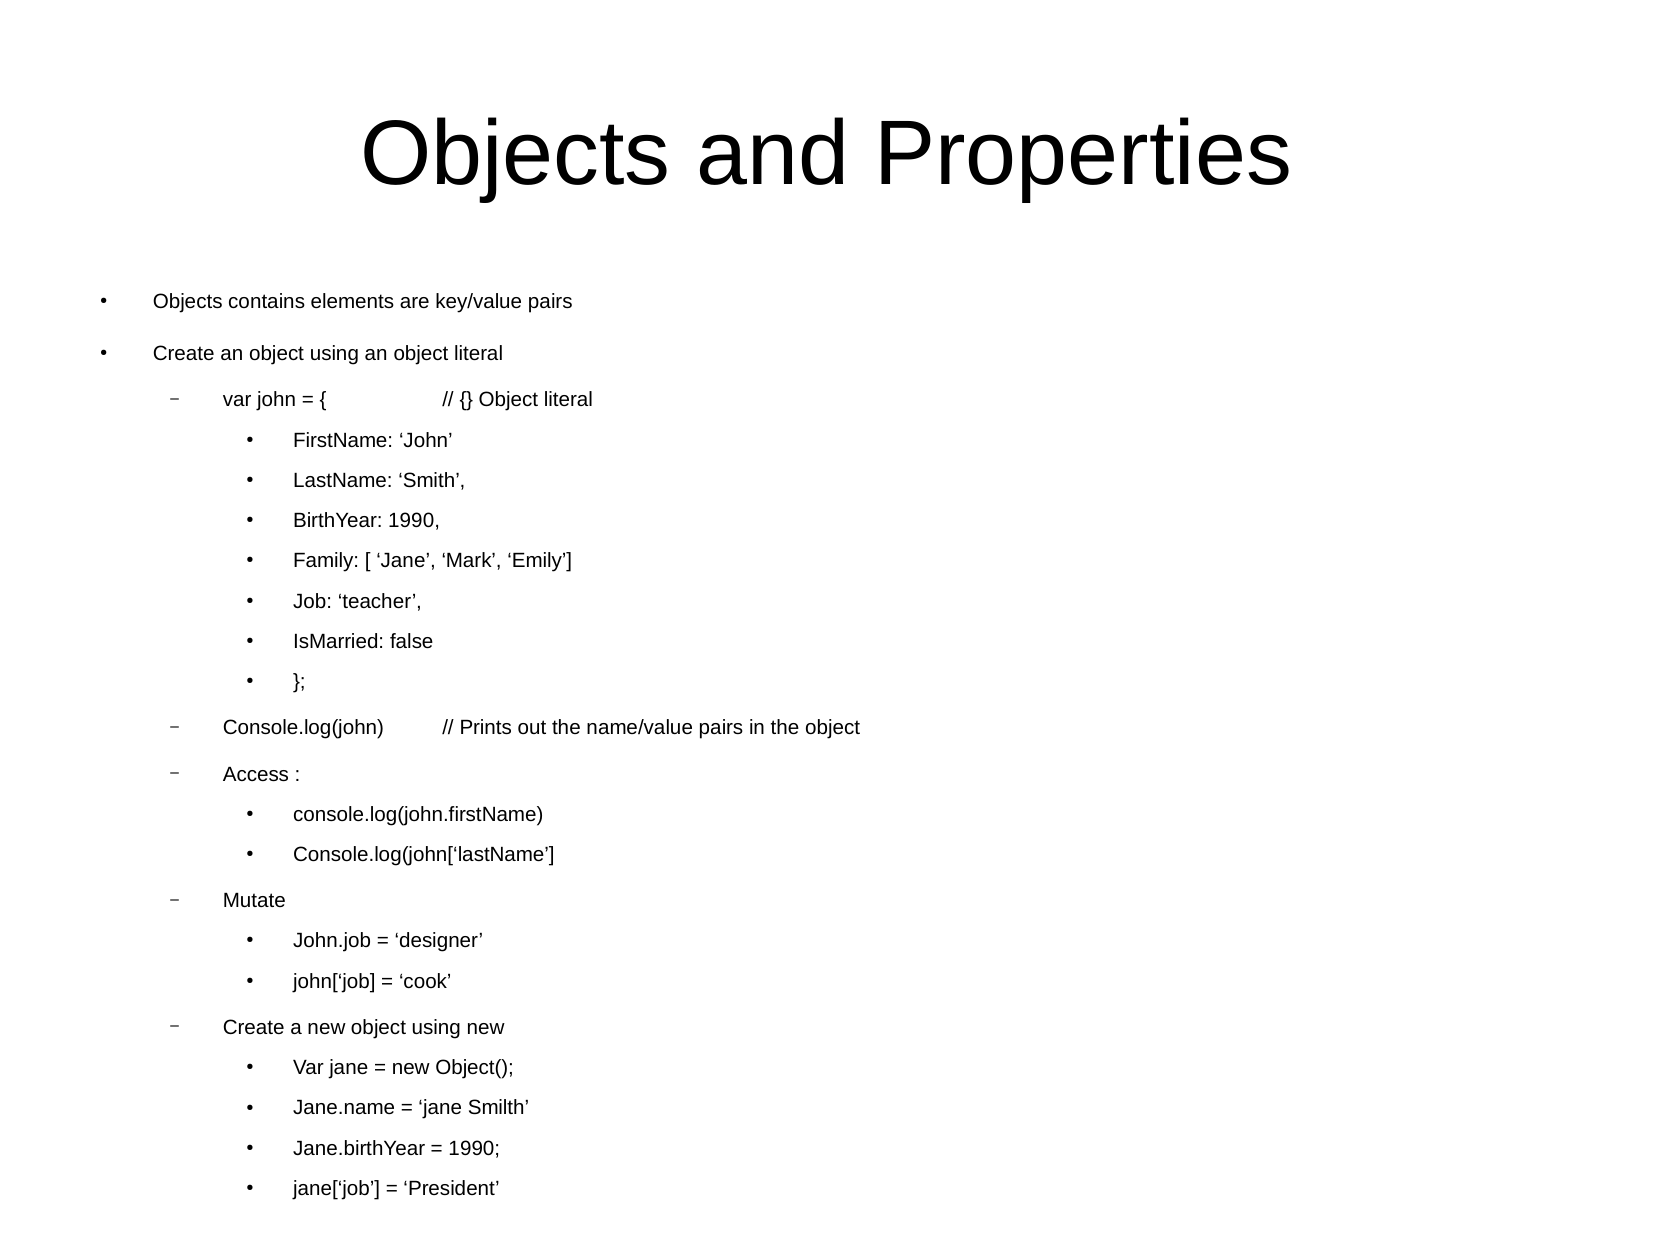

# Objects and Properties
Objects contains elements are key/value pairs
Create an object using an object literal
var john = { 		// {} Object literal
FirstName: ‘John’
LastName: ‘Smith’,
BirthYear: 1990,
Family: [ ‘Jane’, ‘Mark’, ‘Emily’]
Job: ‘teacher’,
IsMarried: false
};
Console.log(john)			// Prints out the name/value pairs in the object
Access :
console.log(john.firstName)
Console.log(john[‘lastName’]
Mutate
John.job = ‘designer’
john[‘job] = ‘cook’
Create a new object using new
Var jane = new Object();
Jane.name = ‘jane Smilth’
Jane.birthYear = 1990;
jane[‘job’] = ‘President’